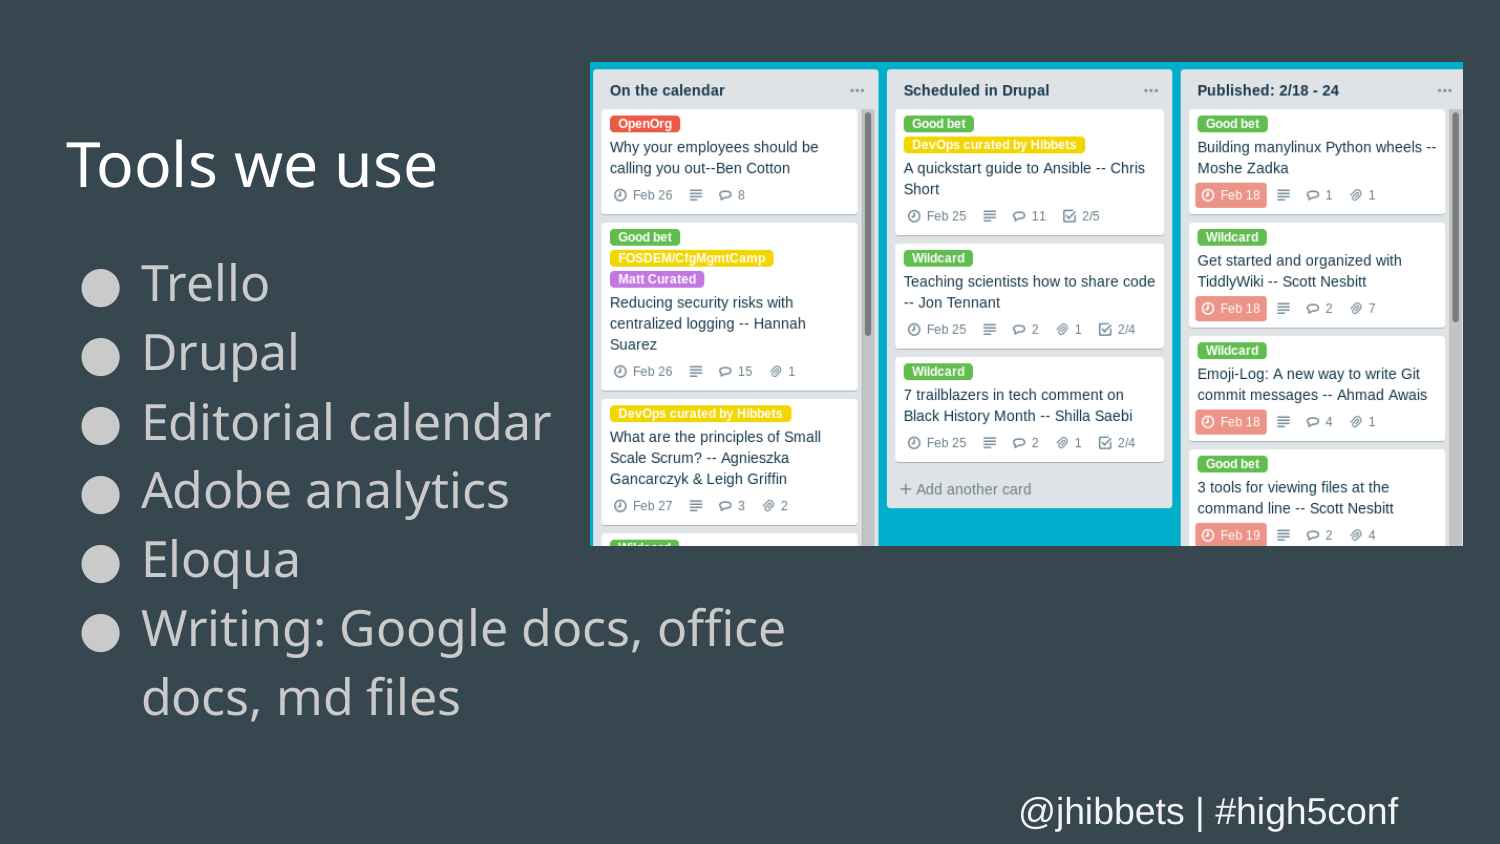

# Tools we use
Trello
Drupal
Editorial calendar
Adobe analytics
Eloqua
Writing: Google docs, office docs, md files